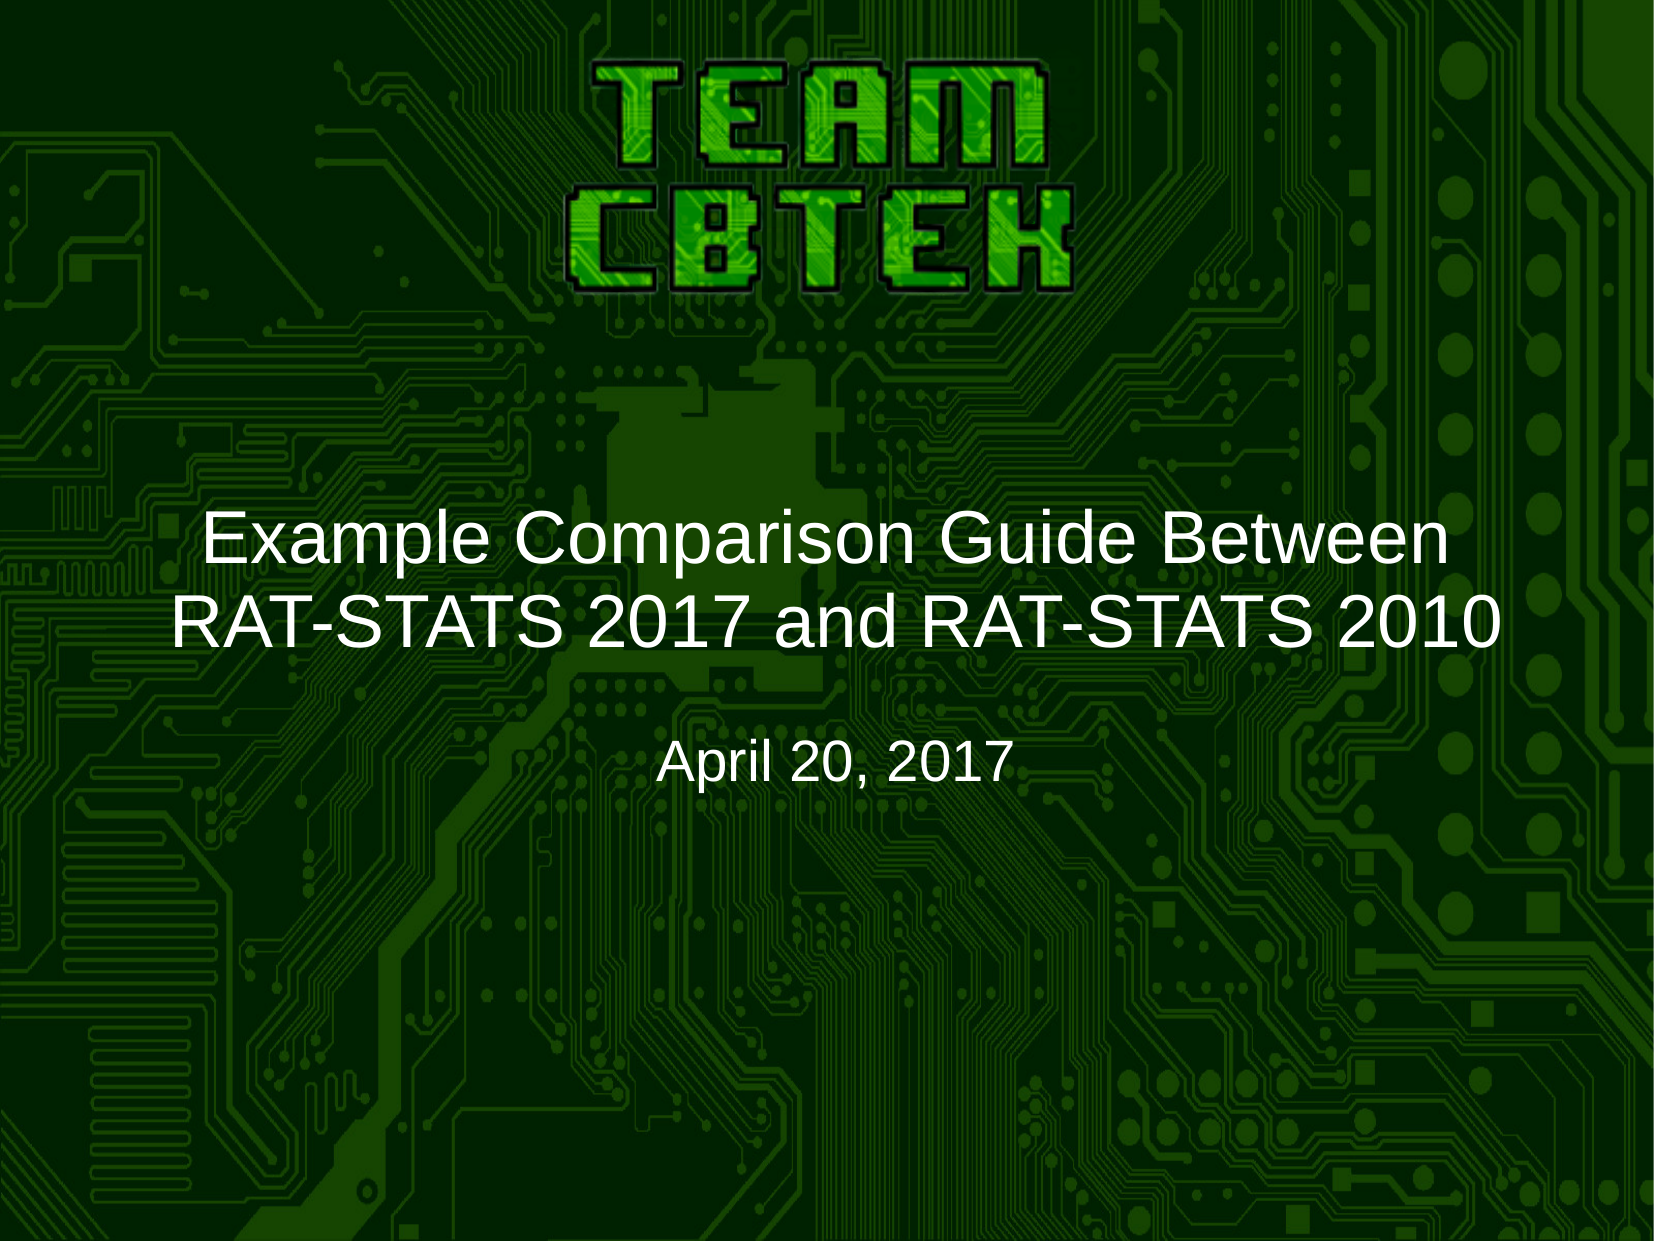

# Example Comparison Guide Between RAT-STATS 2017 and RAT-STATS 2010 April 20, 2017